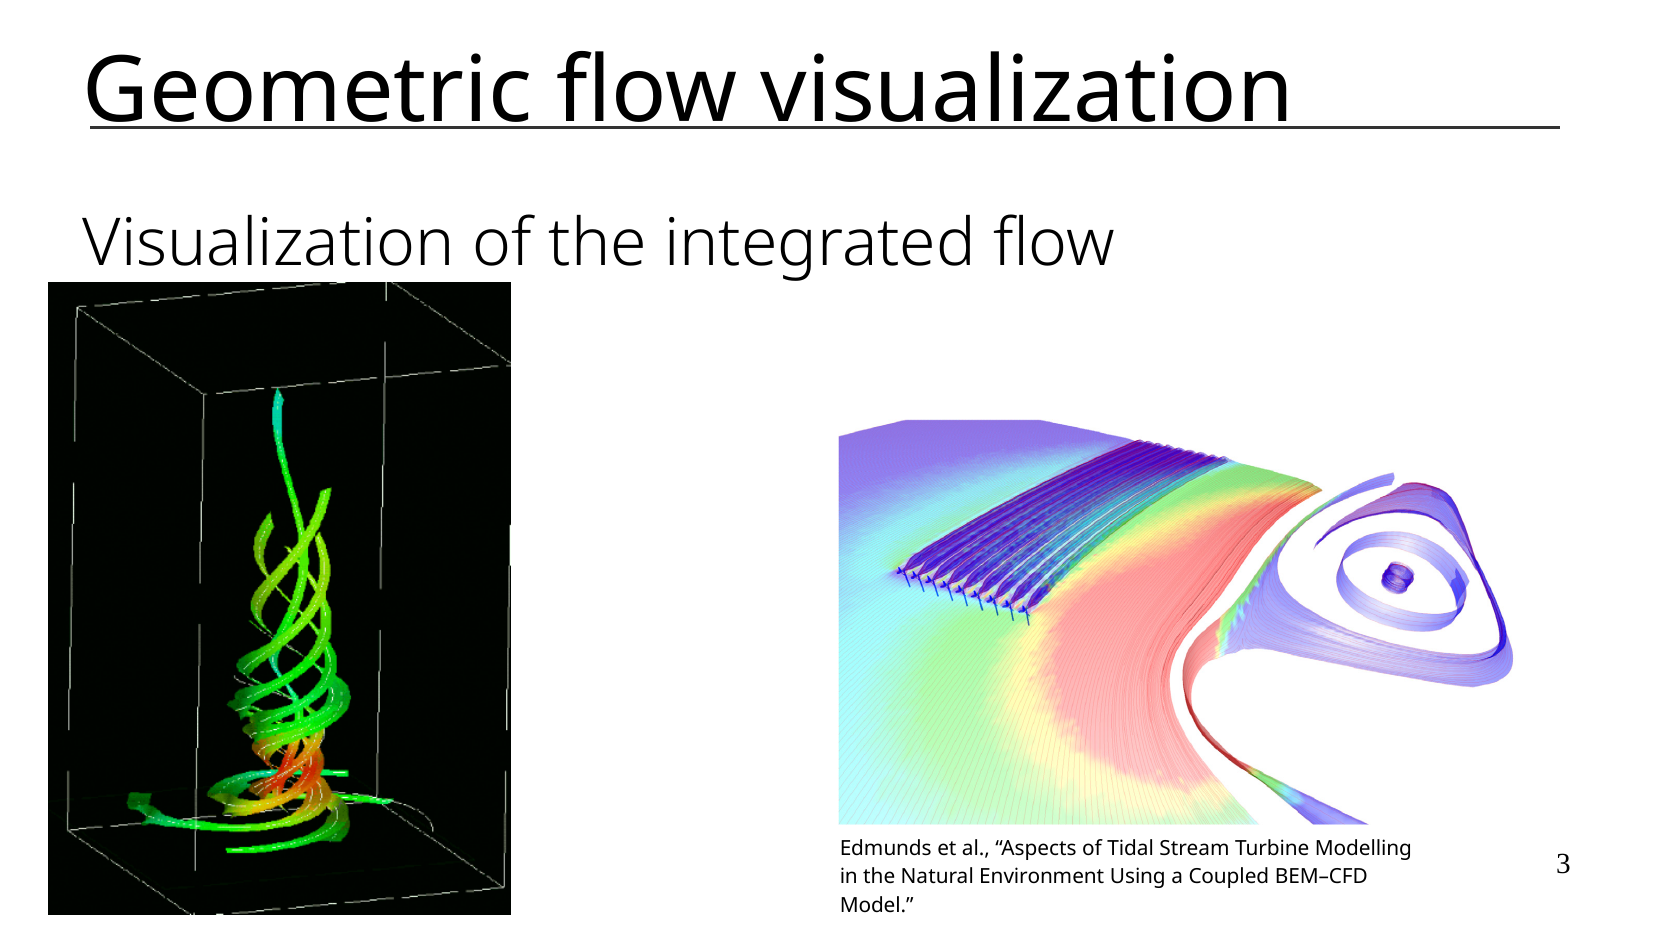

# Geometric flow visualization
Visualization of the integrated flow
Edmunds et al., “Aspects of Tidal Stream Turbine Modelling in the Natural Environment Using a Coupled BEM–CFD Model.”
3